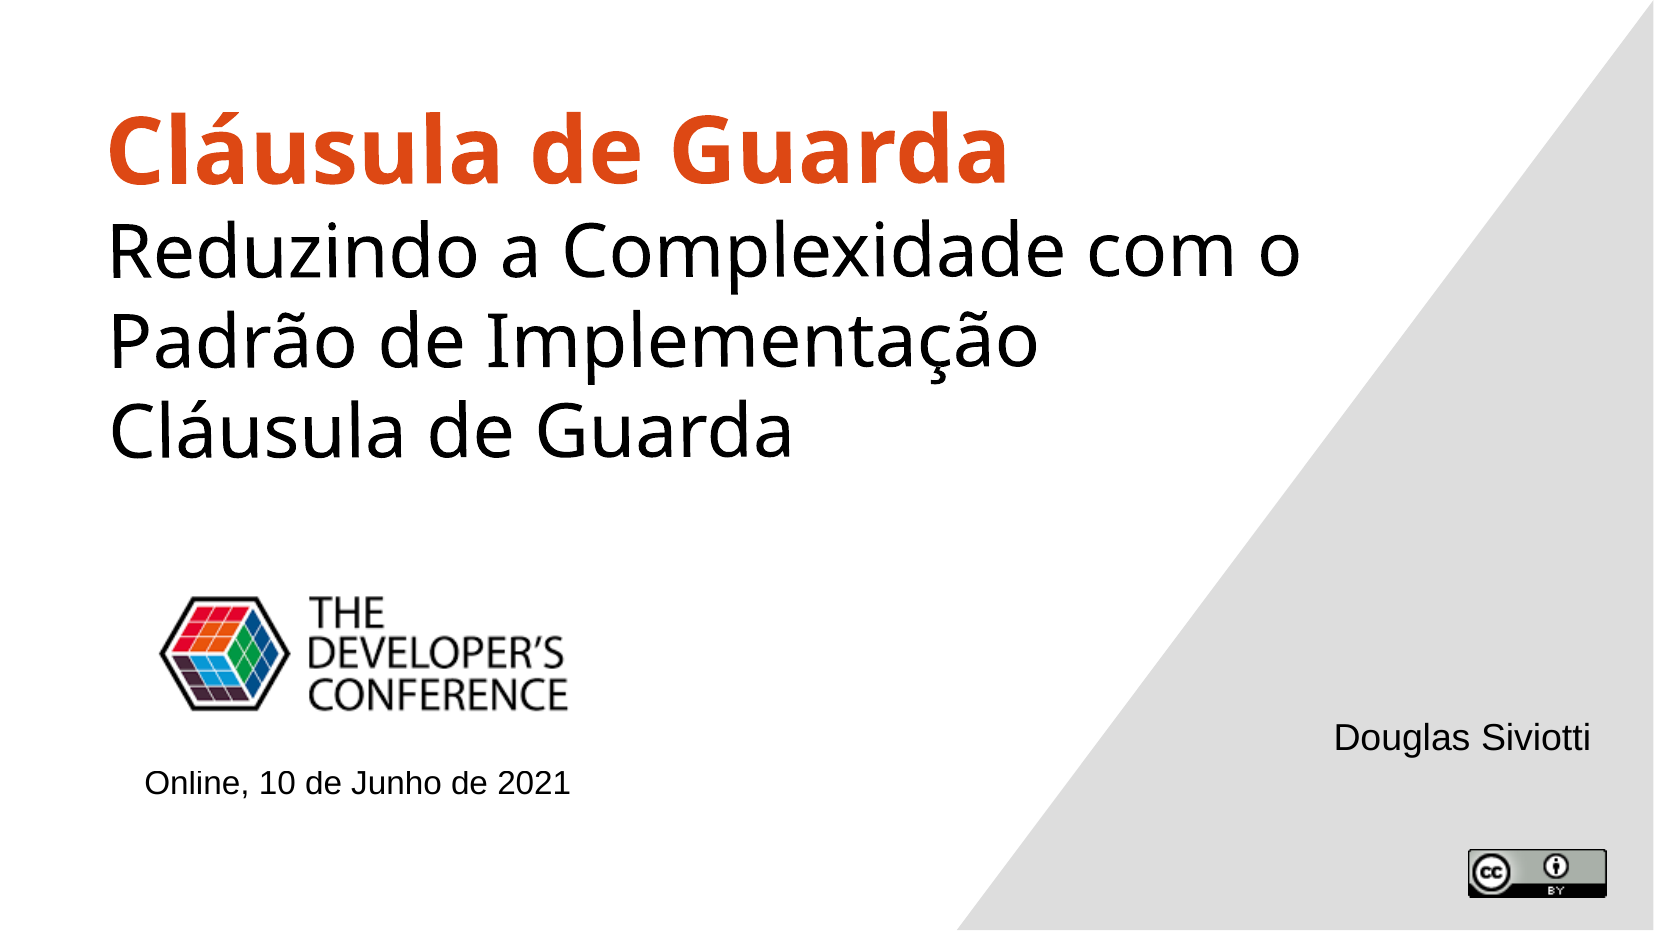

Cláusula de Guarda
Reduzindo a Complexidade com o Padrão de Implementação Cláusula de Guarda
Douglas Siviotti
Online, 10 de Junho de 2021